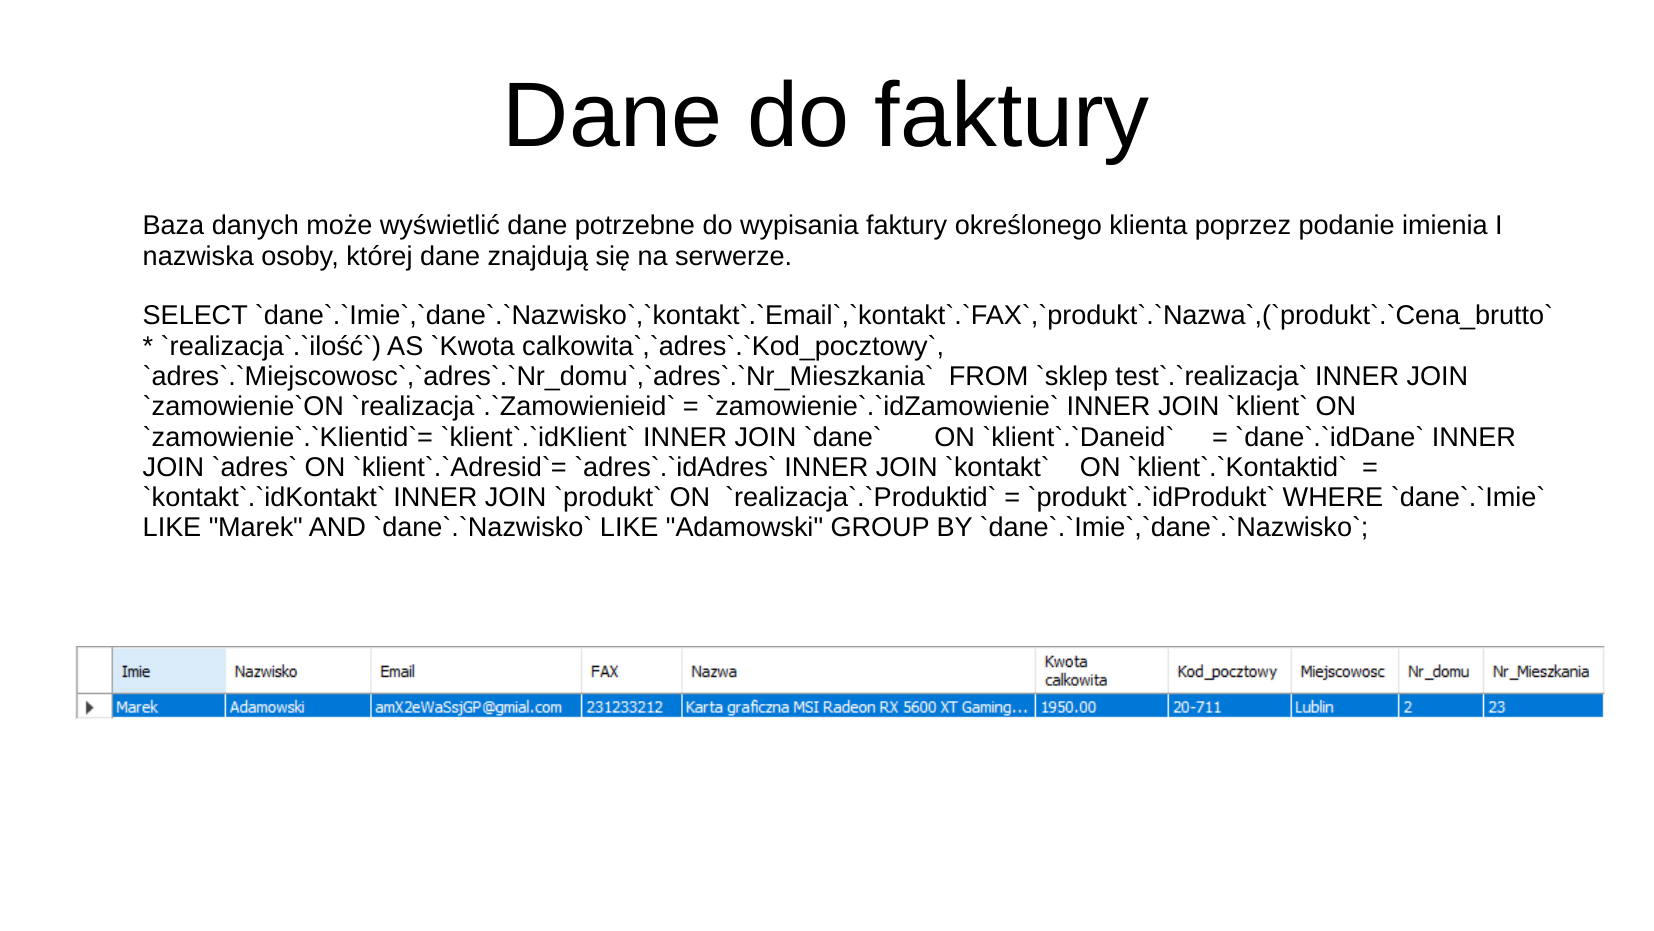

# Dane do faktury
Baza danych może wyświetlić dane potrzebne do wypisania faktury określonego klienta poprzez podanie imienia I nazwiska osoby, której dane znajdują się na serwerze.
SELECT `dane`.`Imie`,`dane`.`Nazwisko`,`kontakt`.`Email`,`kontakt`.`FAX`,`produkt`.`Nazwa`,(`produkt`.`Cena_brutto` * `realizacja`.`ilość`) AS `Kwota calkowita`,`adres`.`Kod_pocztowy`, `adres`.`Miejscowosc`,`adres`.`Nr_domu`,`adres`.`Nr_Mieszkania` FROM `sklep test`.`realizacja` INNER JOIN `zamowienie`ON `realizacja`.`Zamowienieid` = `zamowienie`.`idZamowienie` INNER JOIN `klient` ON `zamowienie`.`Klientid`= `klient`.`idKlient` INNER JOIN `dane` ON `klient`.`Daneid` = `dane`.`idDane` INNER JOIN `adres` ON `klient`.`Adresid`= `adres`.`idAdres` INNER JOIN `kontakt` ON `klient`.`Kontaktid` = `kontakt`.`idKontakt` INNER JOIN `produkt` ON `realizacja`.`Produktid` = `produkt`.`idProdukt` WHERE `dane`.`Imie` LIKE "Marek" AND `dane`.`Nazwisko` LIKE "Adamowski" GROUP BY `dane`.`Imie`,`dane`.`Nazwisko`;